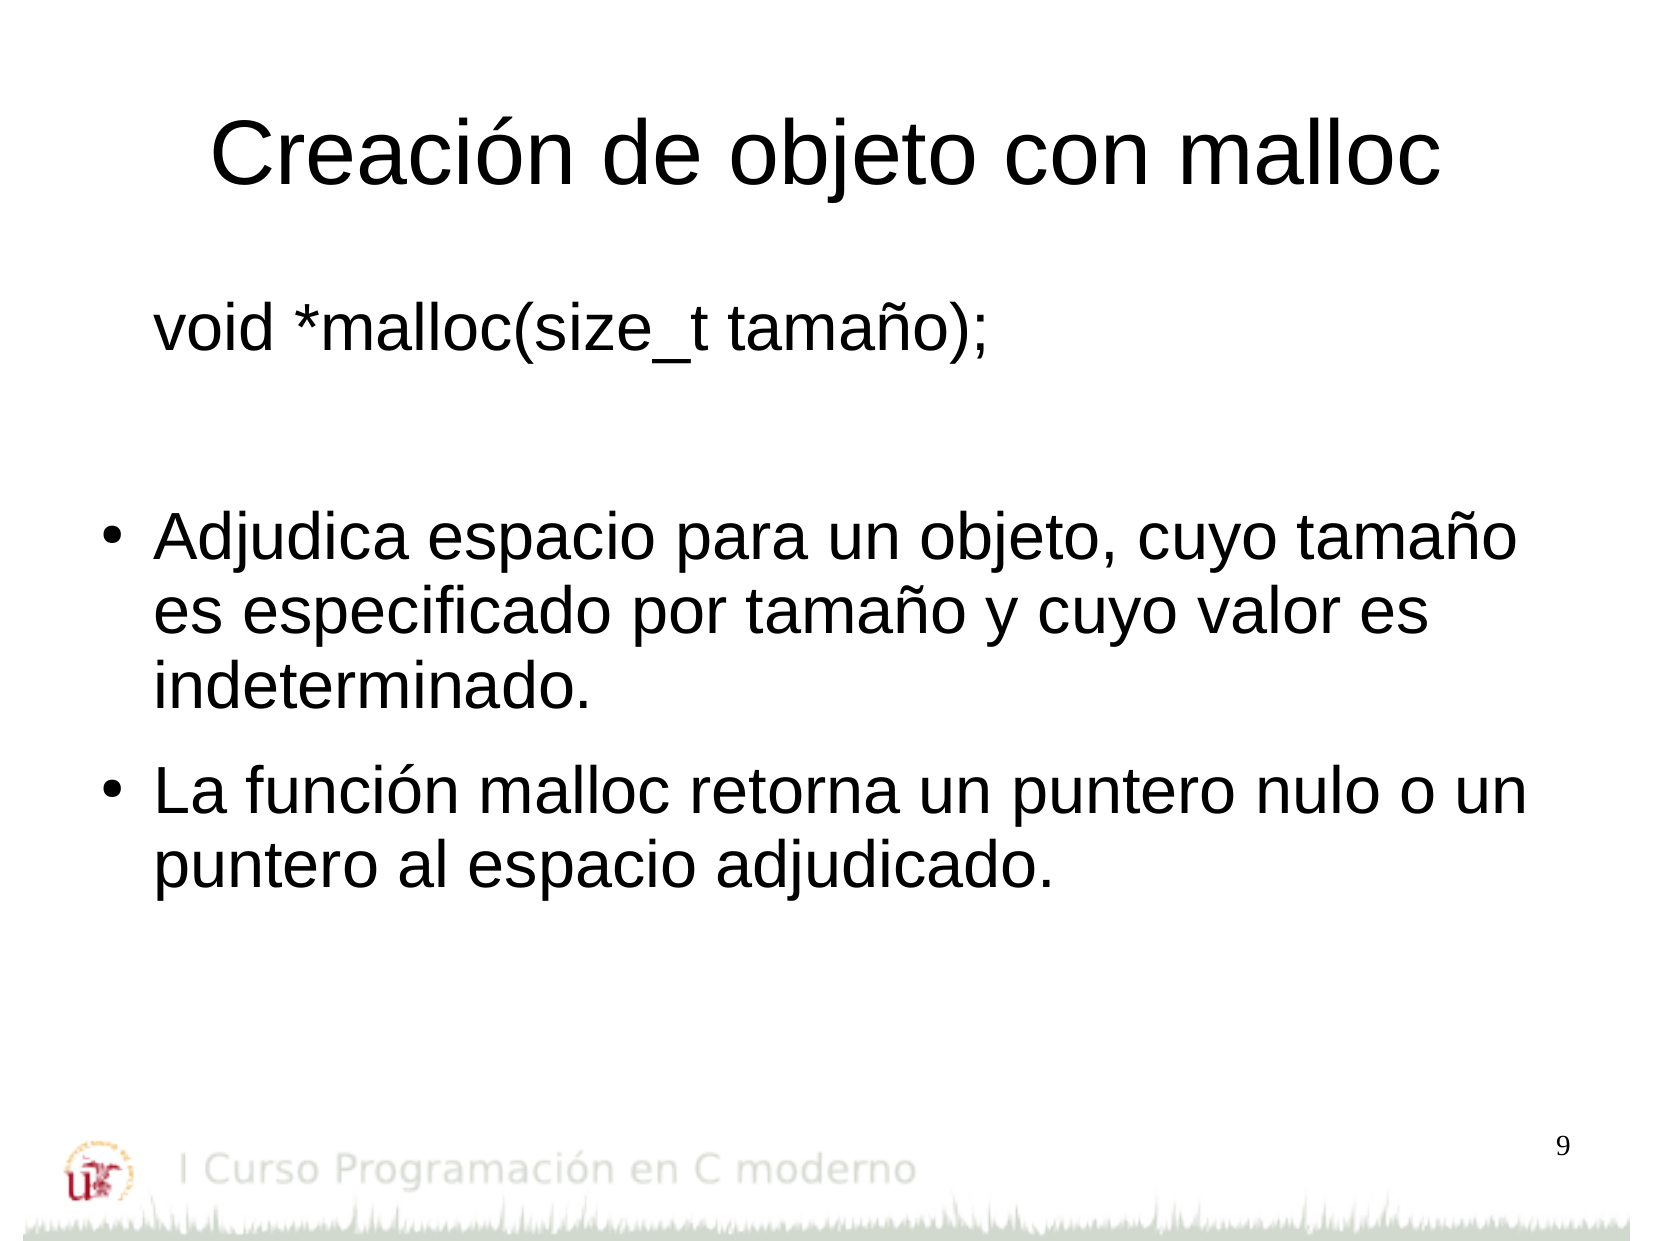

# Creación de objeto con malloc
void *malloc(size_t tamaño);
Adjudica espacio para un objeto, cuyo tamaño es especificado por tamaño y cuyo valor es indeterminado.
La función malloc retorna un puntero nulo o un puntero al espacio adjudicado.
9